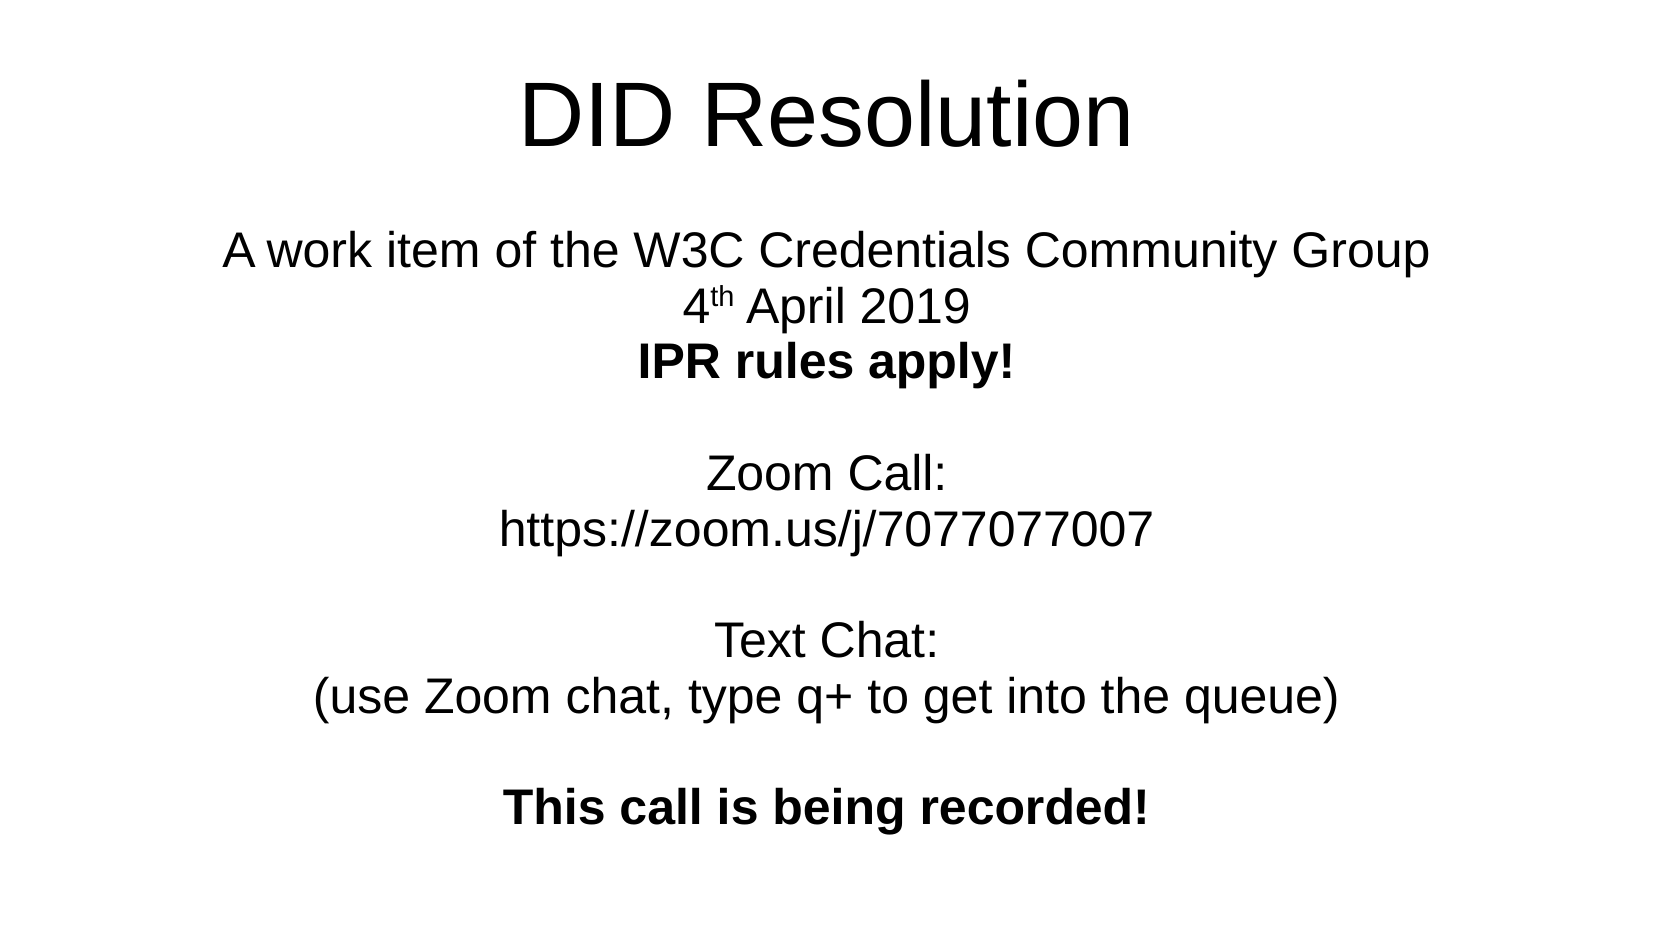

# DID Resolution
A work item of the W3C Credentials Community Group
4th April 2019
IPR rules apply!
Zoom Call:
https://zoom.us/j/7077077007
Text Chat:
(use Zoom chat, type q+ to get into the queue)
This call is being recorded!